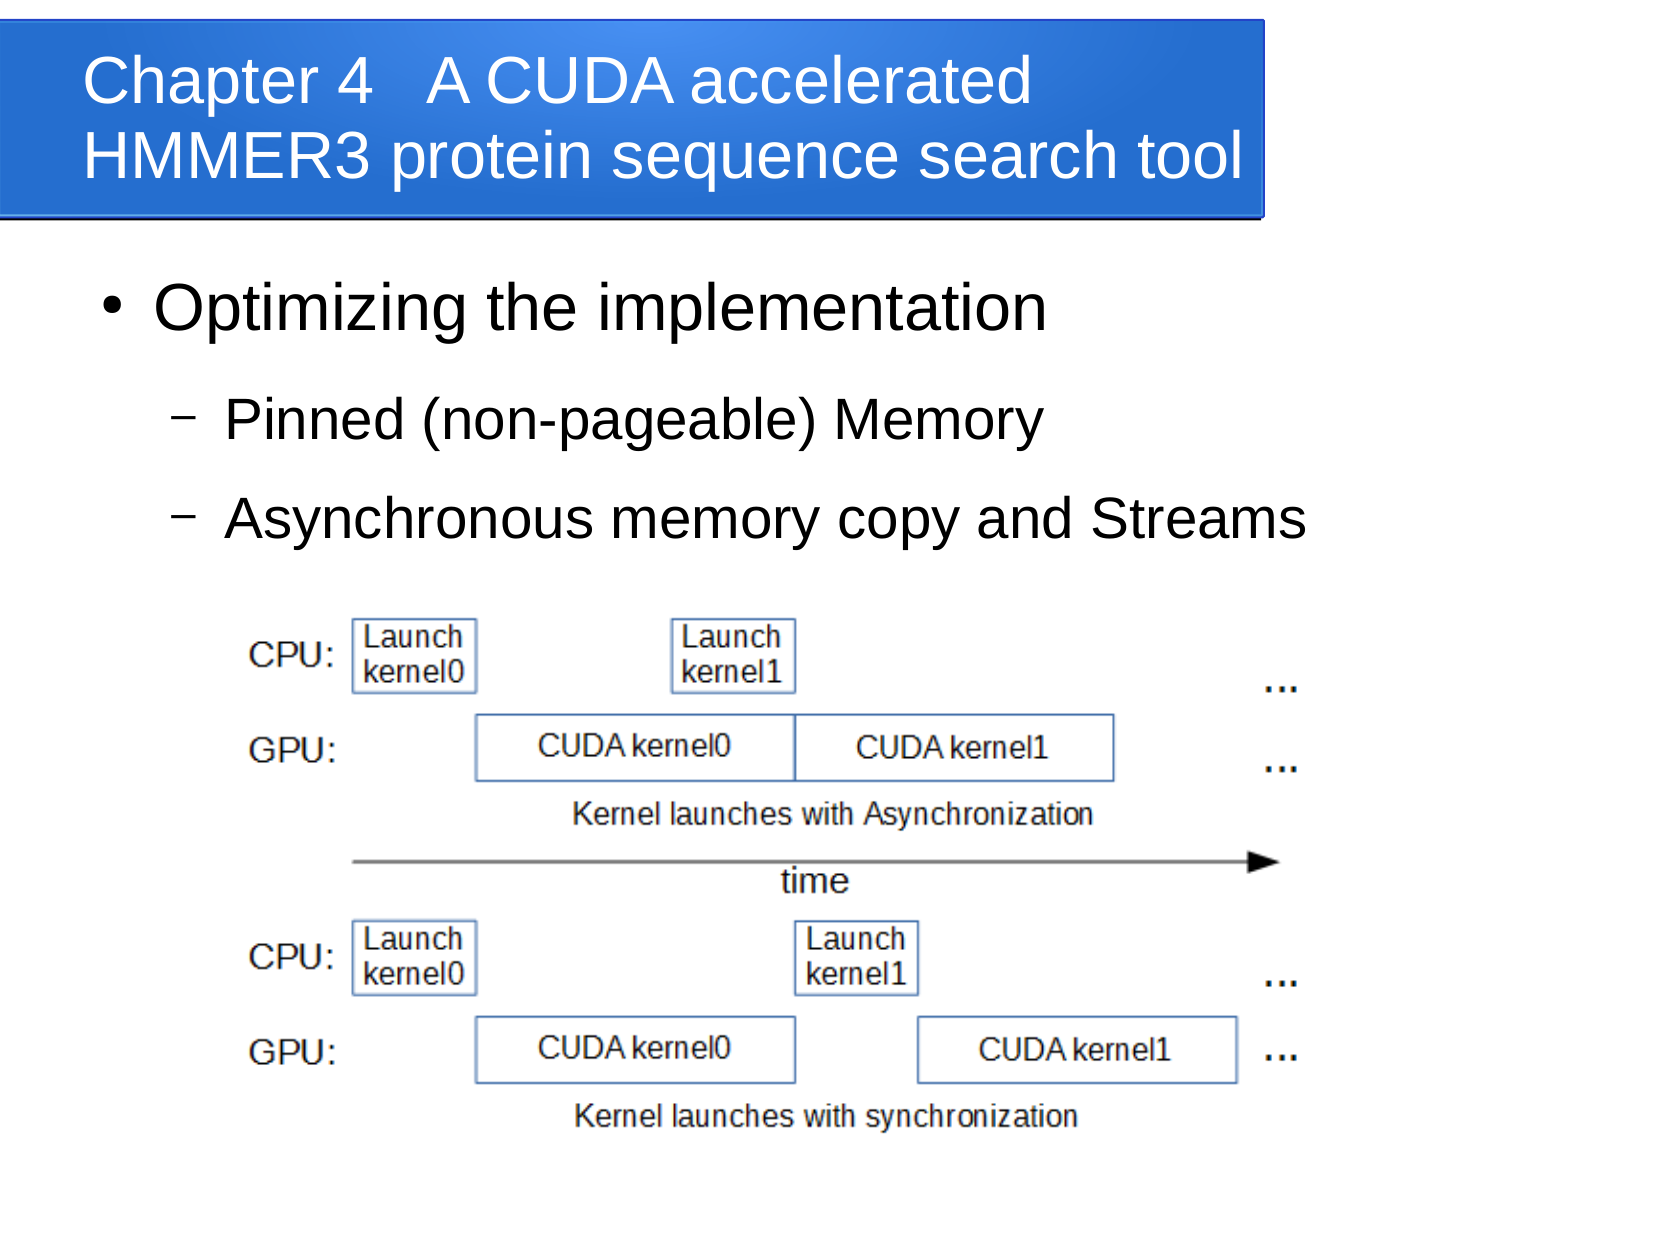

# Chapter 4 A CUDA accelerated HMMER3 protein sequence search tool
Optimizing the implementation
Pinned (non-pageable) Memory
Asynchronous memory copy and Streams